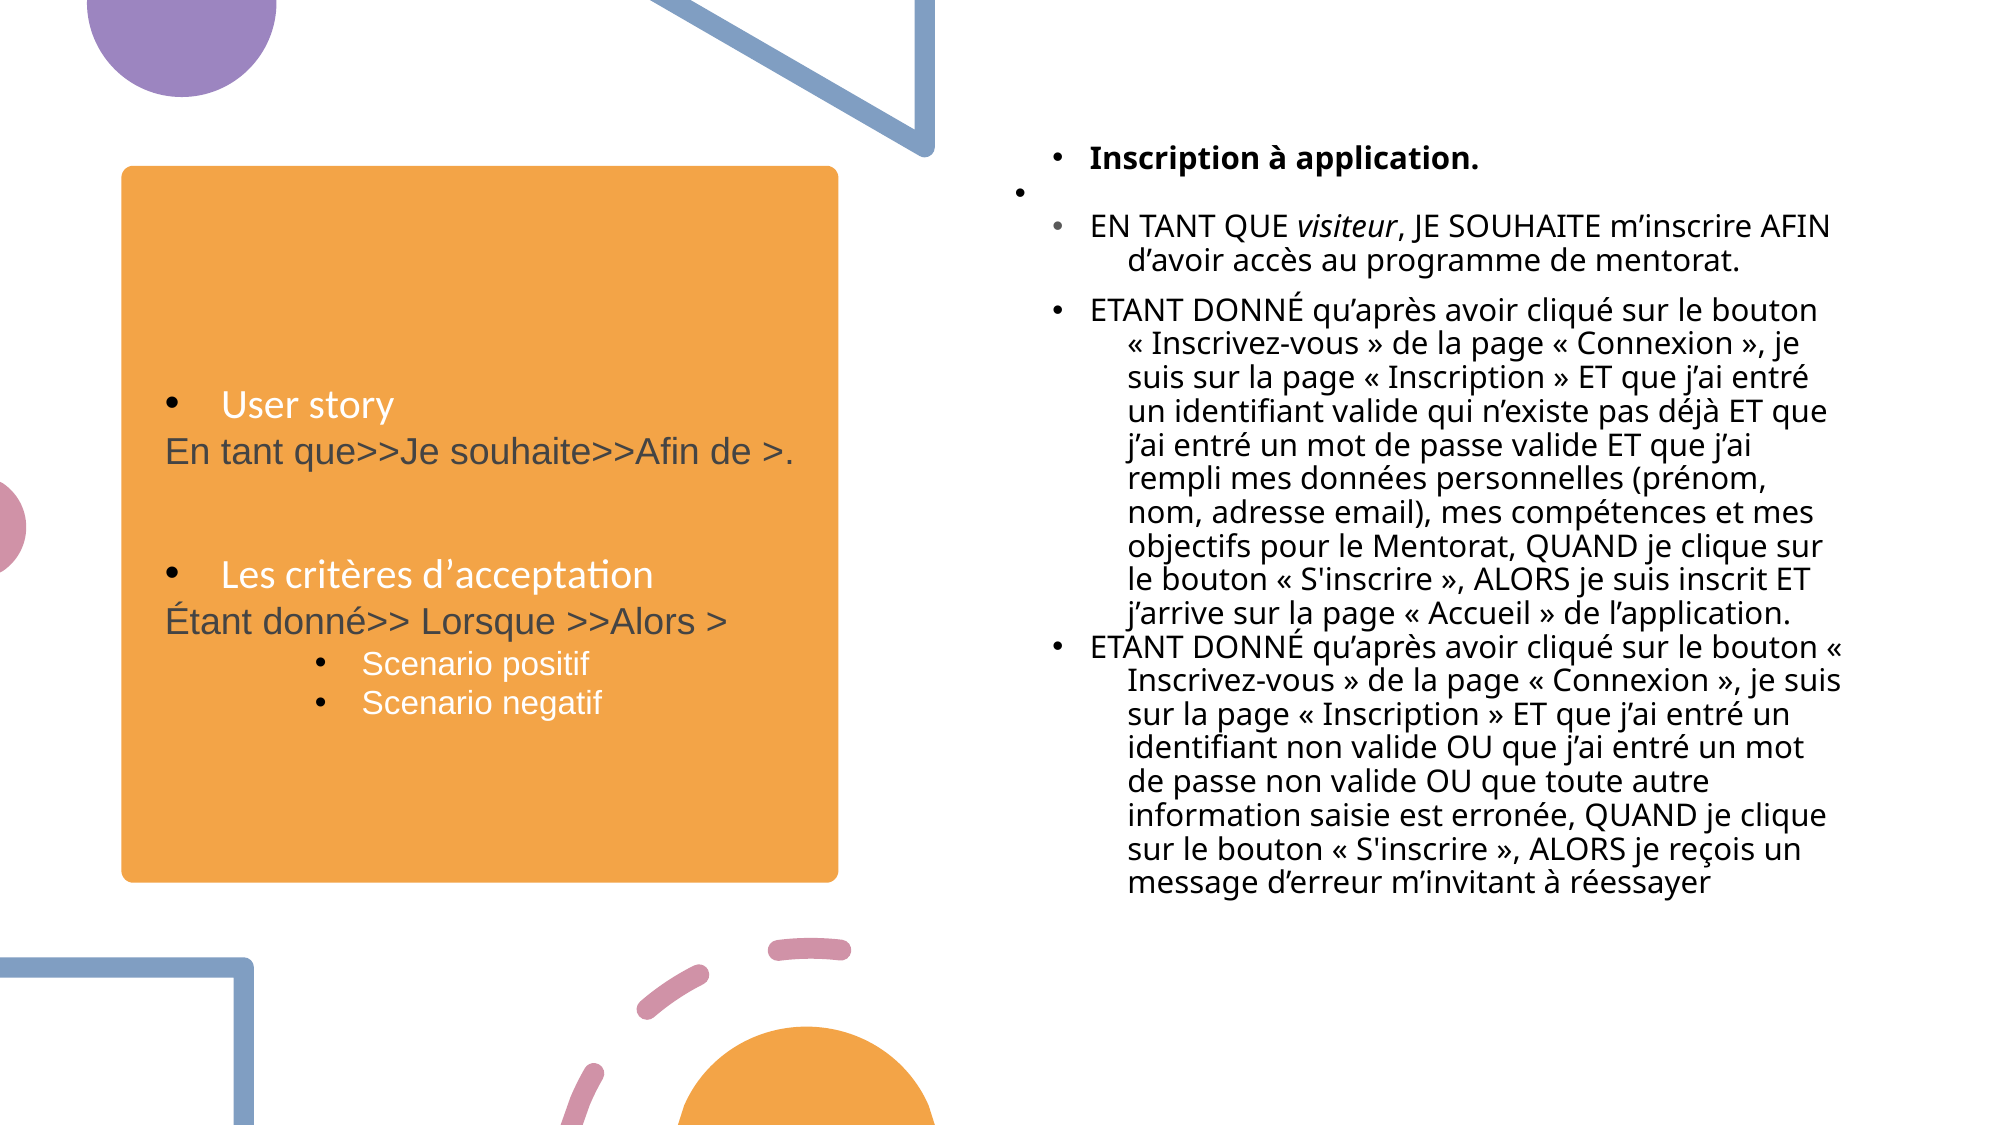

Inscription à application.
EN TANT QUE visiteur, JE SOUHAITE m’inscrire AFIN d’avoir accès au programme de mentorat.
ETANT DONNÉ qu’après avoir cliqué sur le bouton « Inscrivez-vous » de la page « Connexion », je suis sur la page « Inscription » ET que j’ai entré un identifiant valide qui n’existe pas déjà ET que j’ai entré un mot de passe valide ET que j’ai rempli mes données personnelles (prénom, nom, adresse email), mes compétences et mes objectifs pour le Mentorat, QUAND je clique sur le bouton « S'inscrire », ALORS je suis inscrit ET j’arrive sur la page « Accueil » de l’application.
ETANT DONNÉ qu’après avoir cliqué sur le bouton « Inscrivez-vous » de la page « Connexion », je suis sur la page « Inscription » ET que j’ai entré un identifiant non valide OU que j’ai entré un mot de passe non valide OU que toute autre information saisie est erronée, QUAND je clique sur le bouton « S'inscrire », ALORS je reçois un message d’erreur m’invitant à réessayer
User story
En tant que>>Je souhaite>>Afin de >.
Les critères d’acceptation
Étant donné>> Lorsque >>Alors >
Scenario positif
Scenario negatif